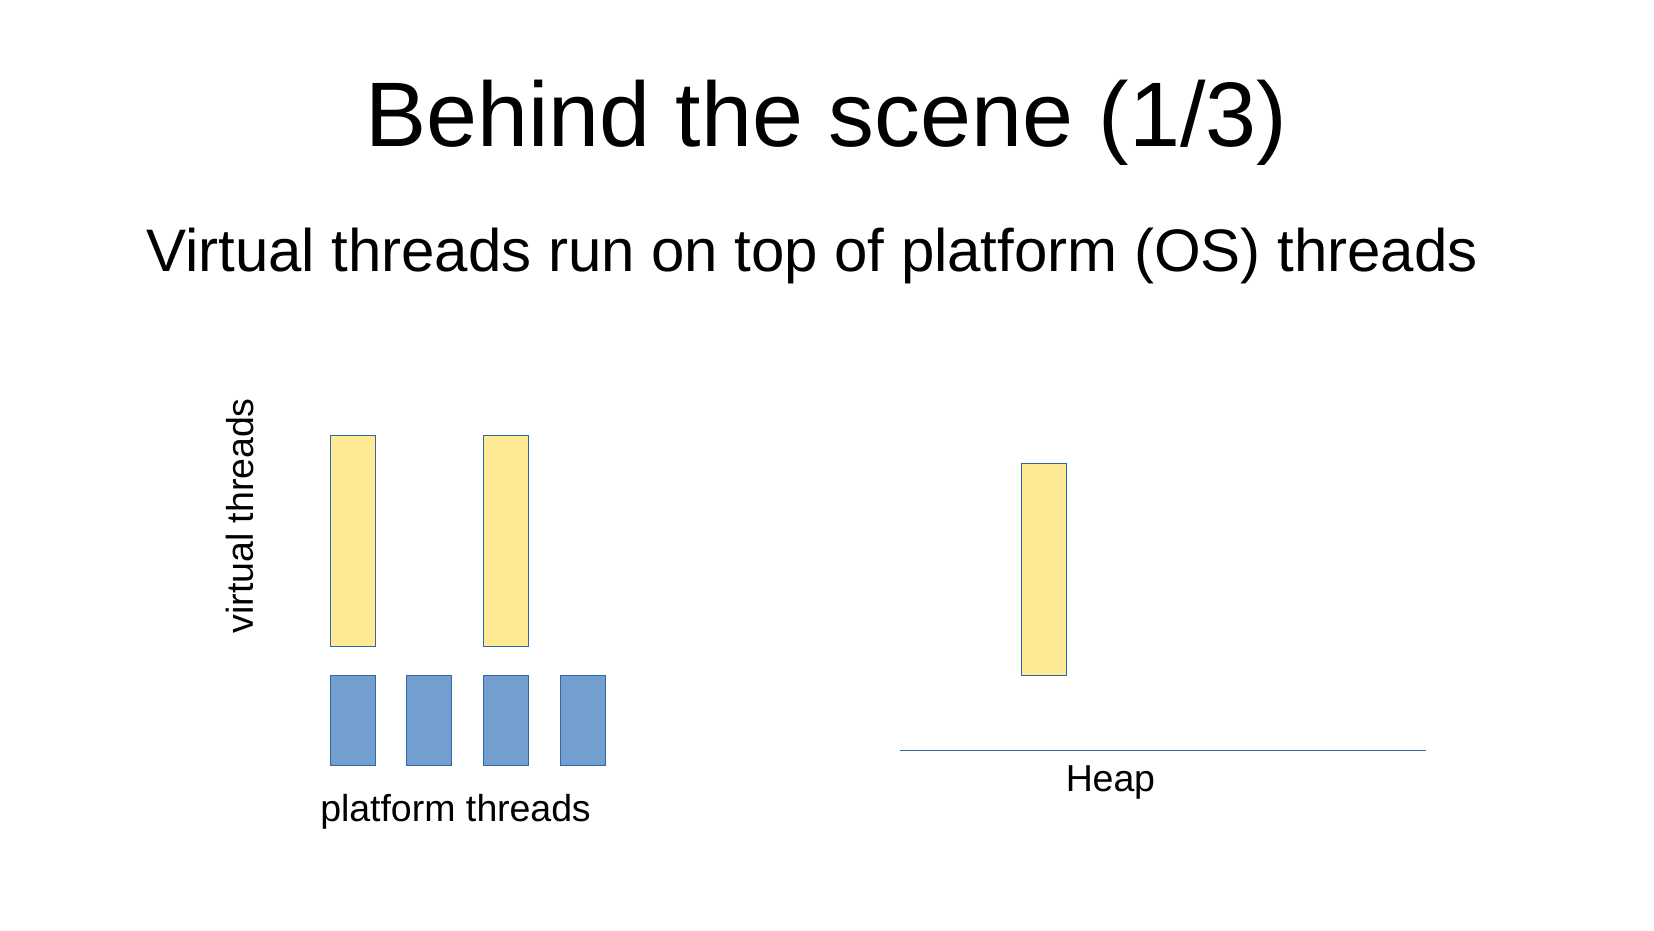

# Behind the scene (1/3)
Virtual threads run on top of platform (OS) threads
virtual threads
Heap
platform threads